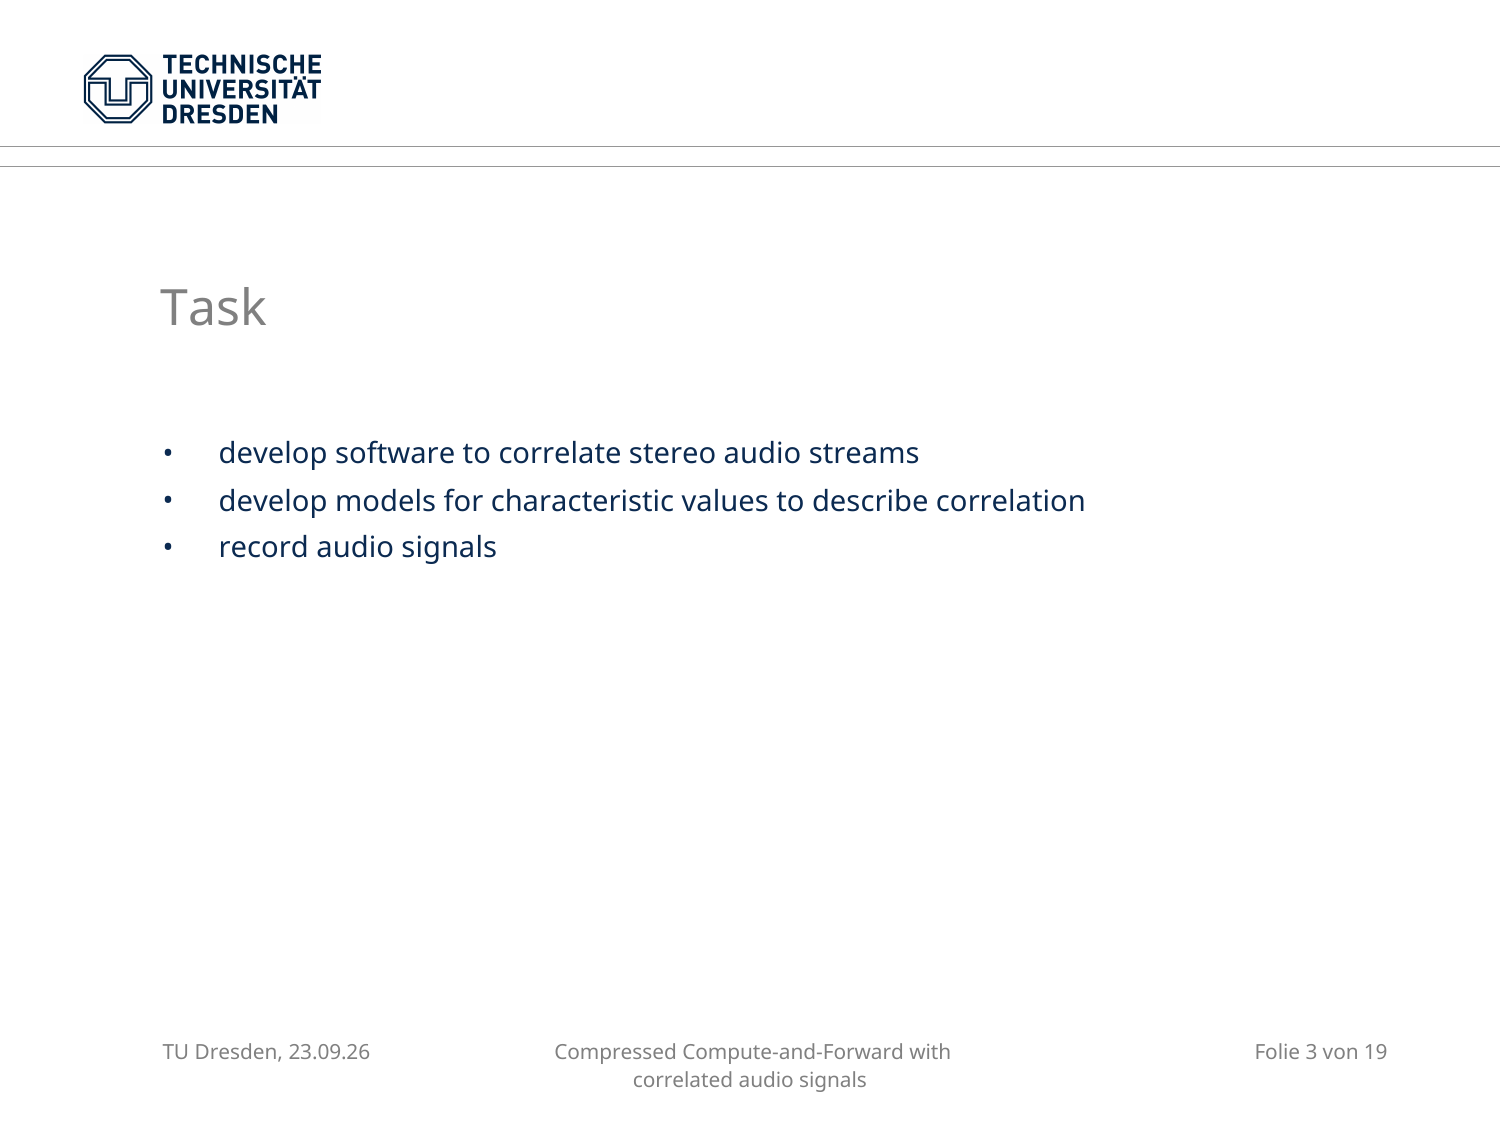

# Task
develop software to correlate stereo audio streams
develop models for characteristic values to describe correlation
record audio signals
3